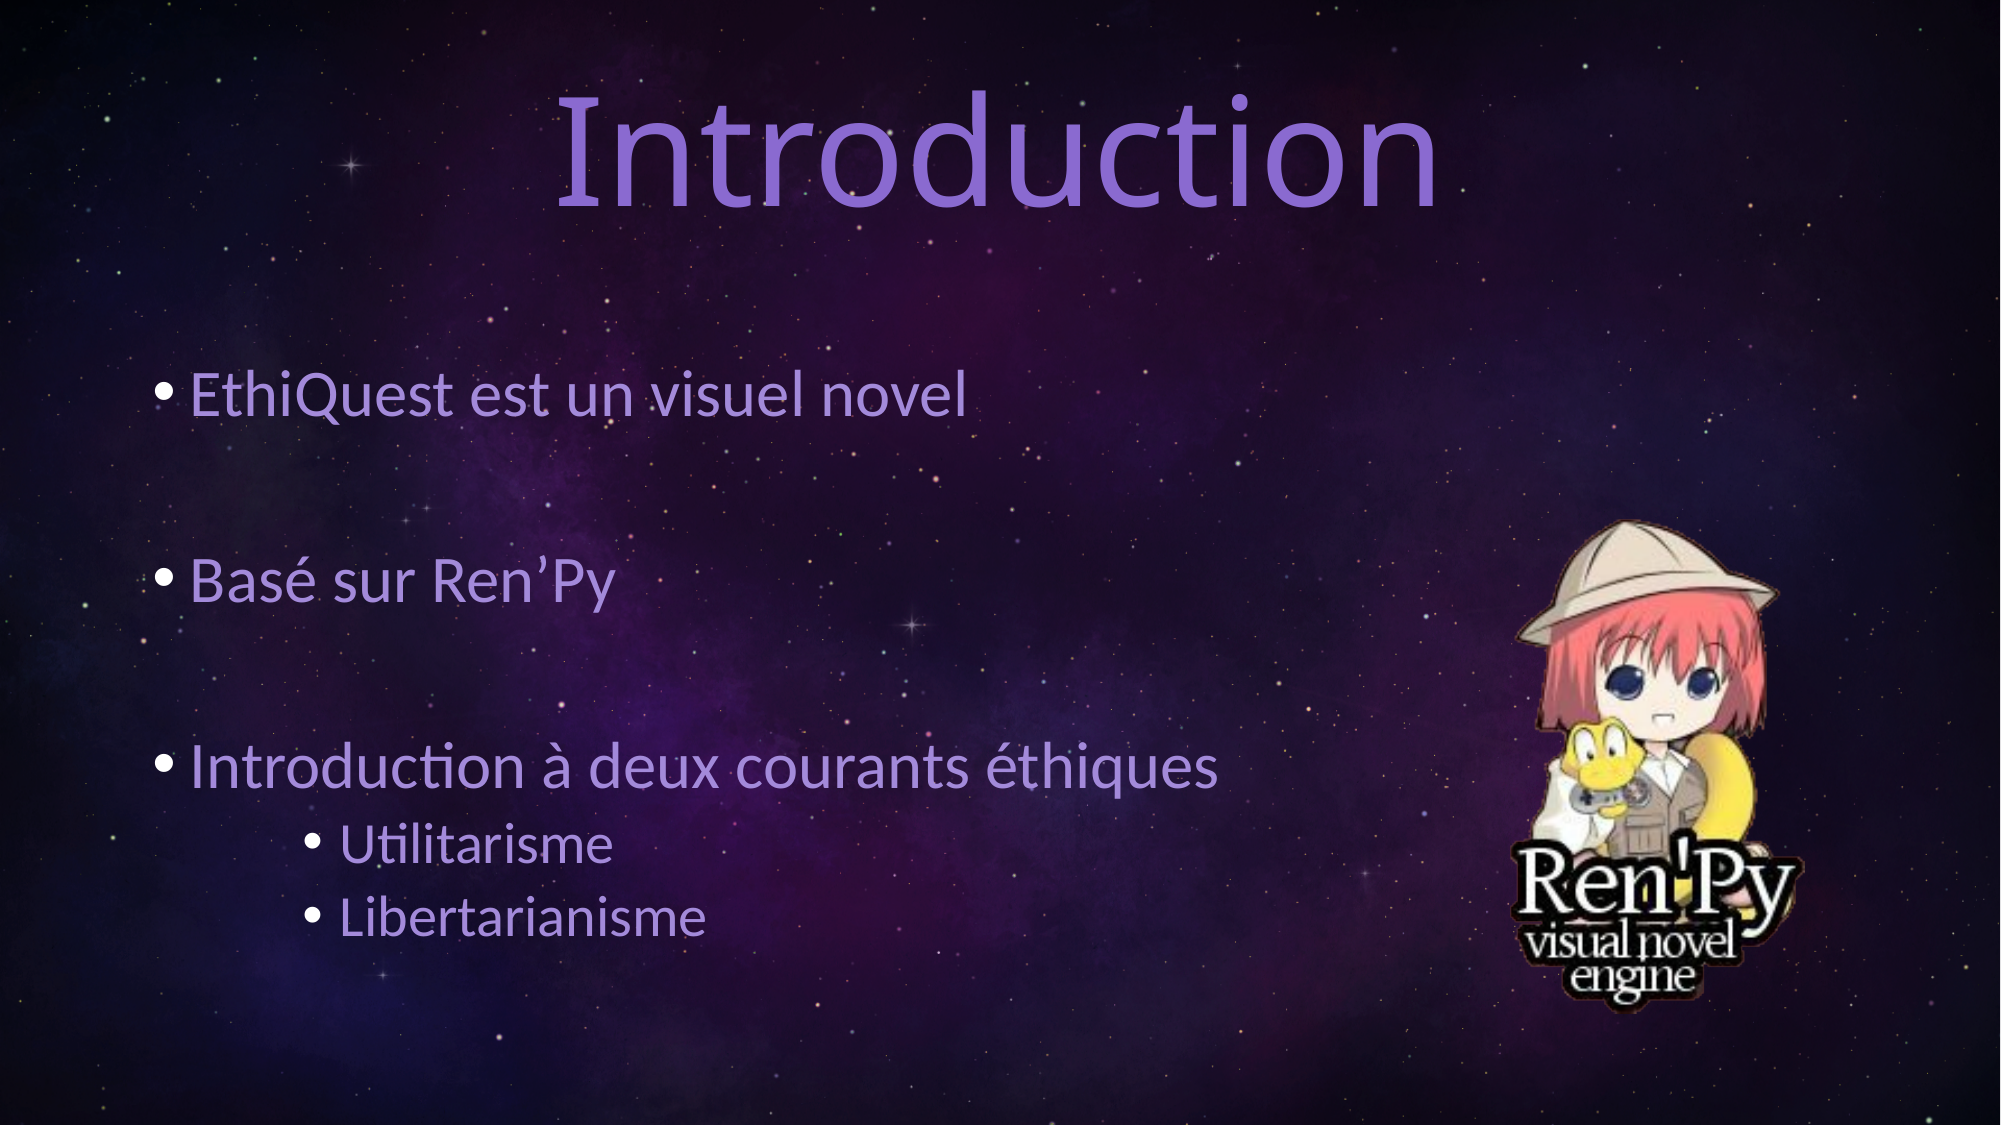

# Introduction
EthiQuest est un visuel novel
Basé sur Ren’Py
Introduction à deux courants éthiques
Utilitarisme
Libertarianisme